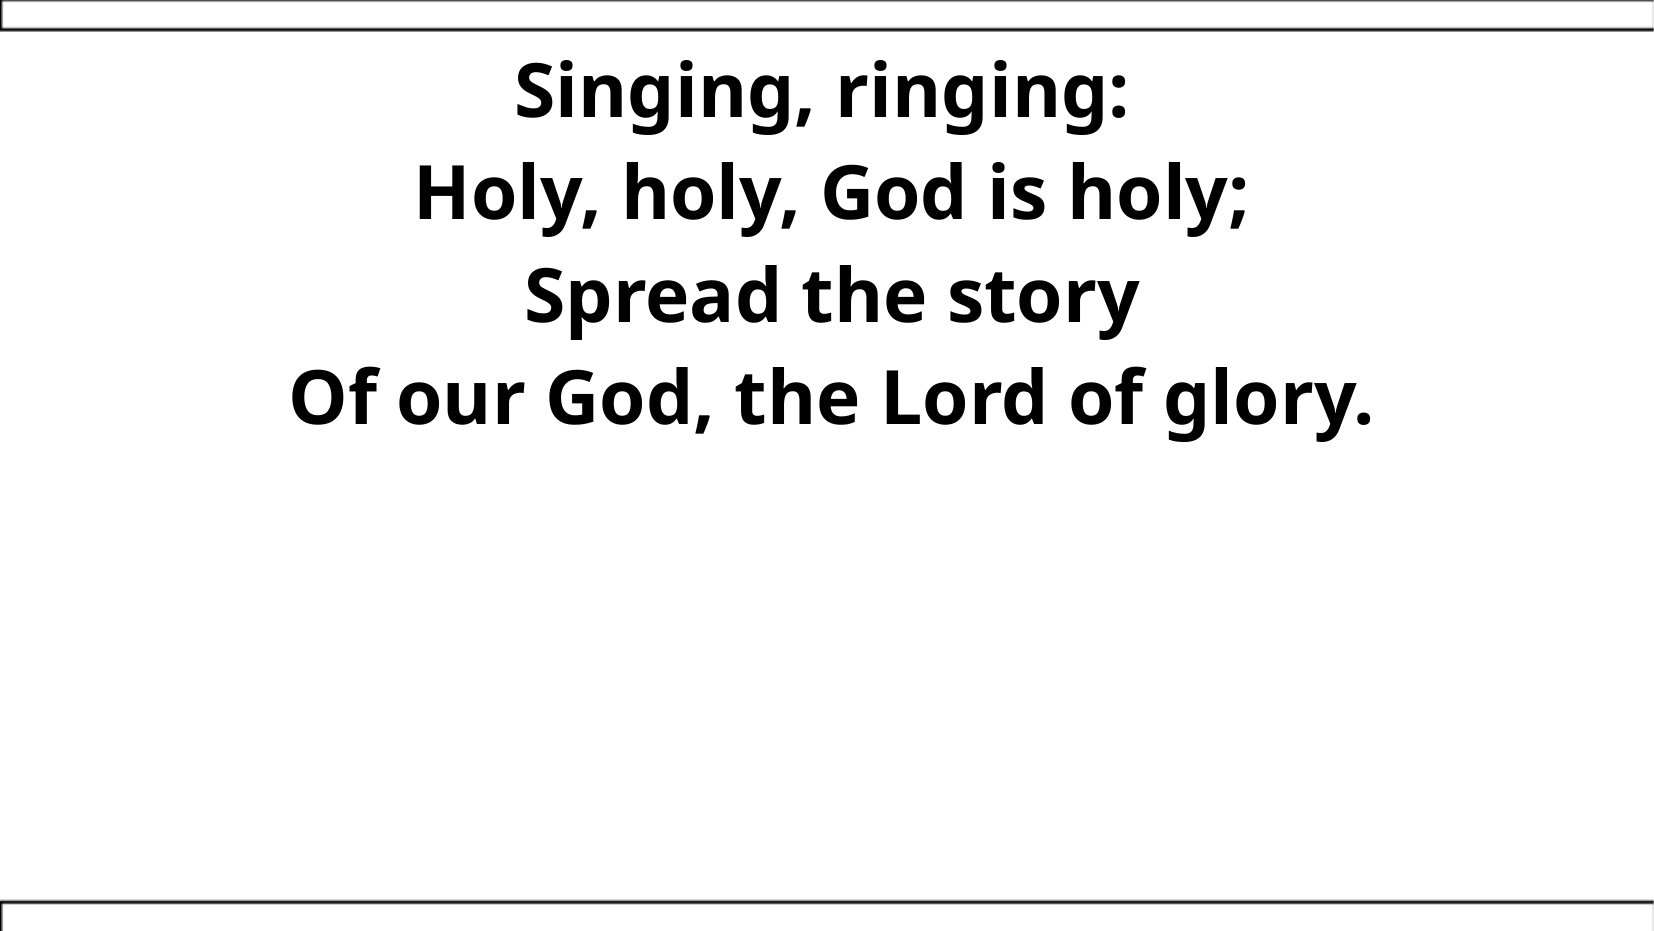

Singing, ringing:
Holy, holy, God is holy;
Spread the story
Of our God, the Lord of glory.